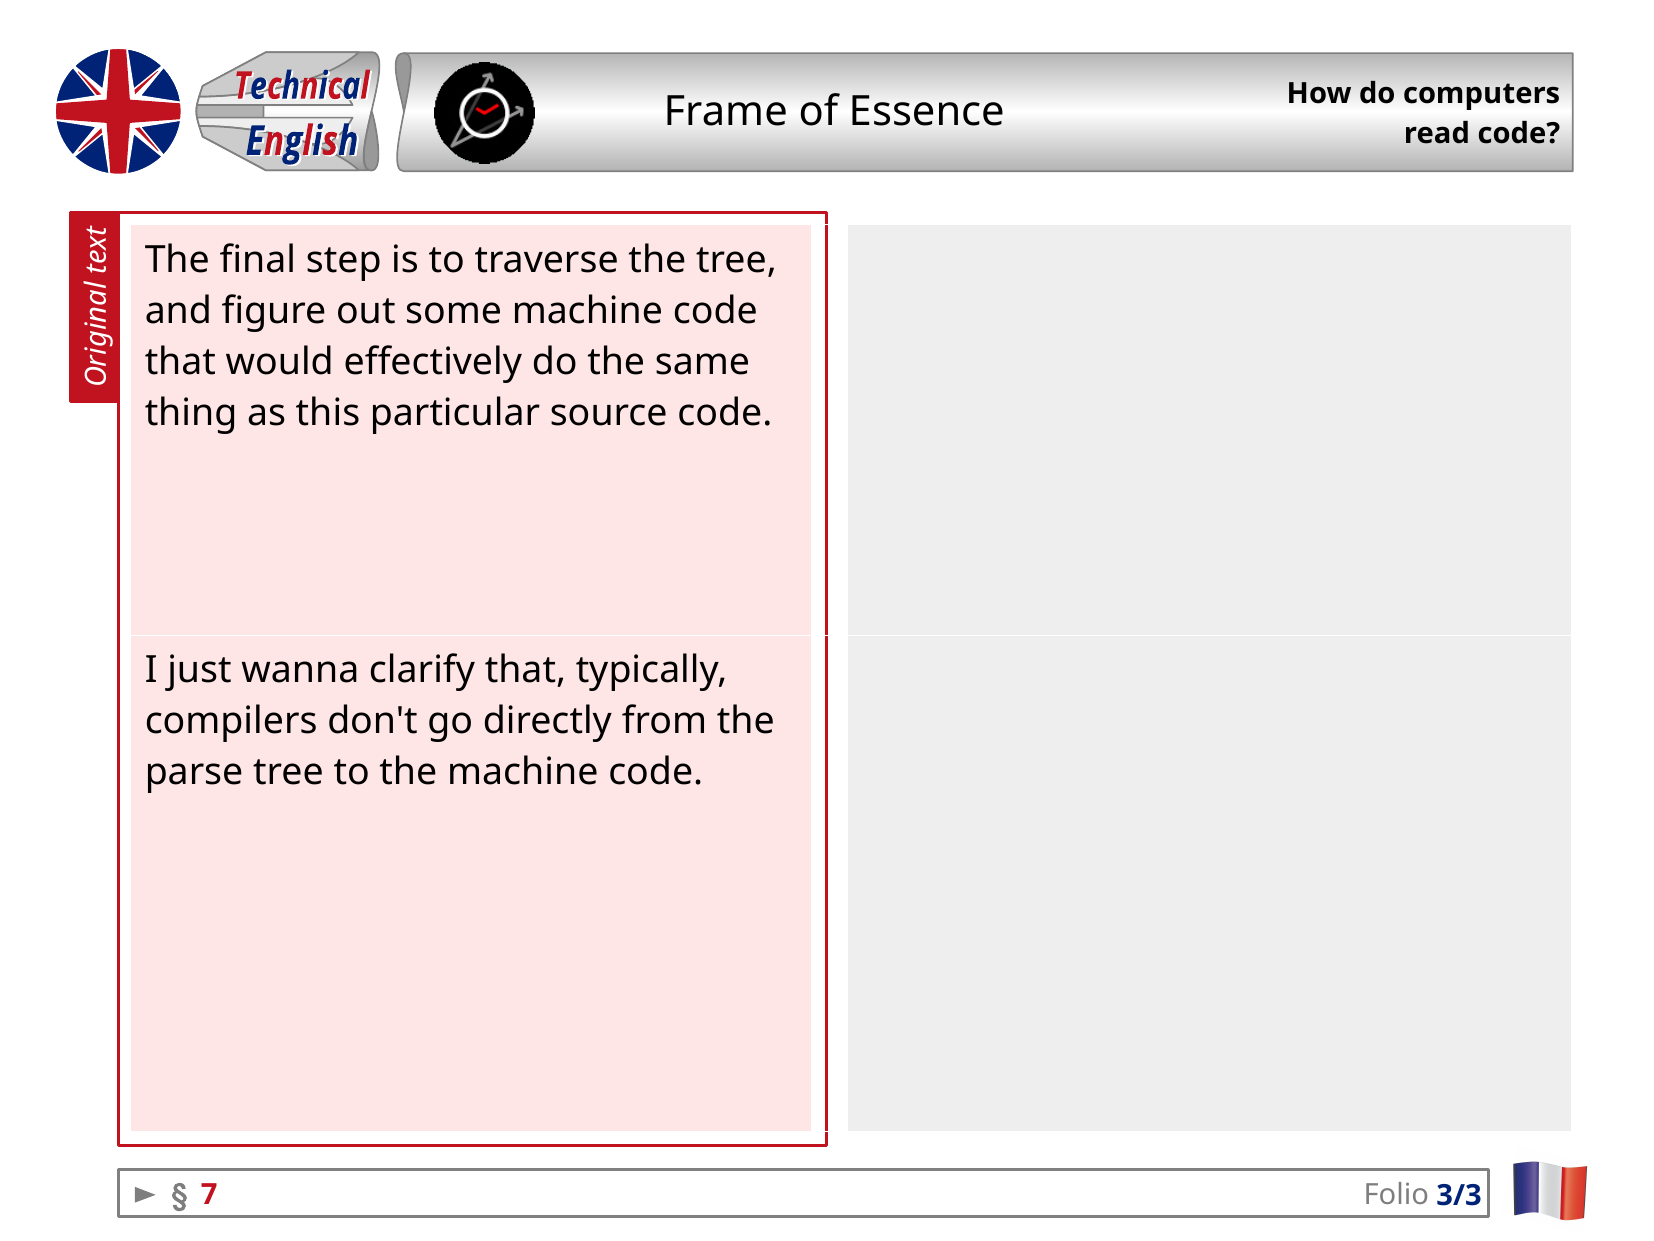

#
| The final step is to traverse the tree, and figure out some machine code that would effectively do the same thing as this particular source code. | | |
| --- | --- | --- |
| I just wanna clarify that, typically, compilers don't go directly from the parse tree to the machine code. | | |
7
3/3